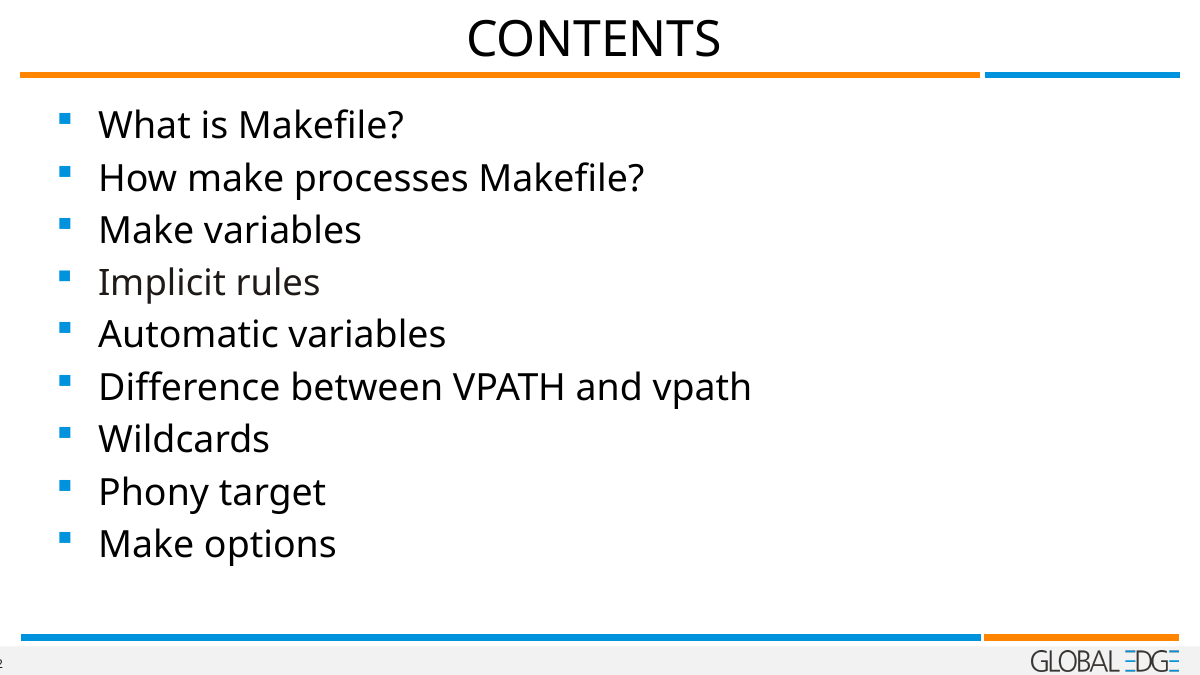

# CONTENTS
What is Makefile?
How make processes Makefile?
Make variables
Implicit rules
Automatic variables
Difference between VPATH and vpath
Wildcards
Phony target
Make options